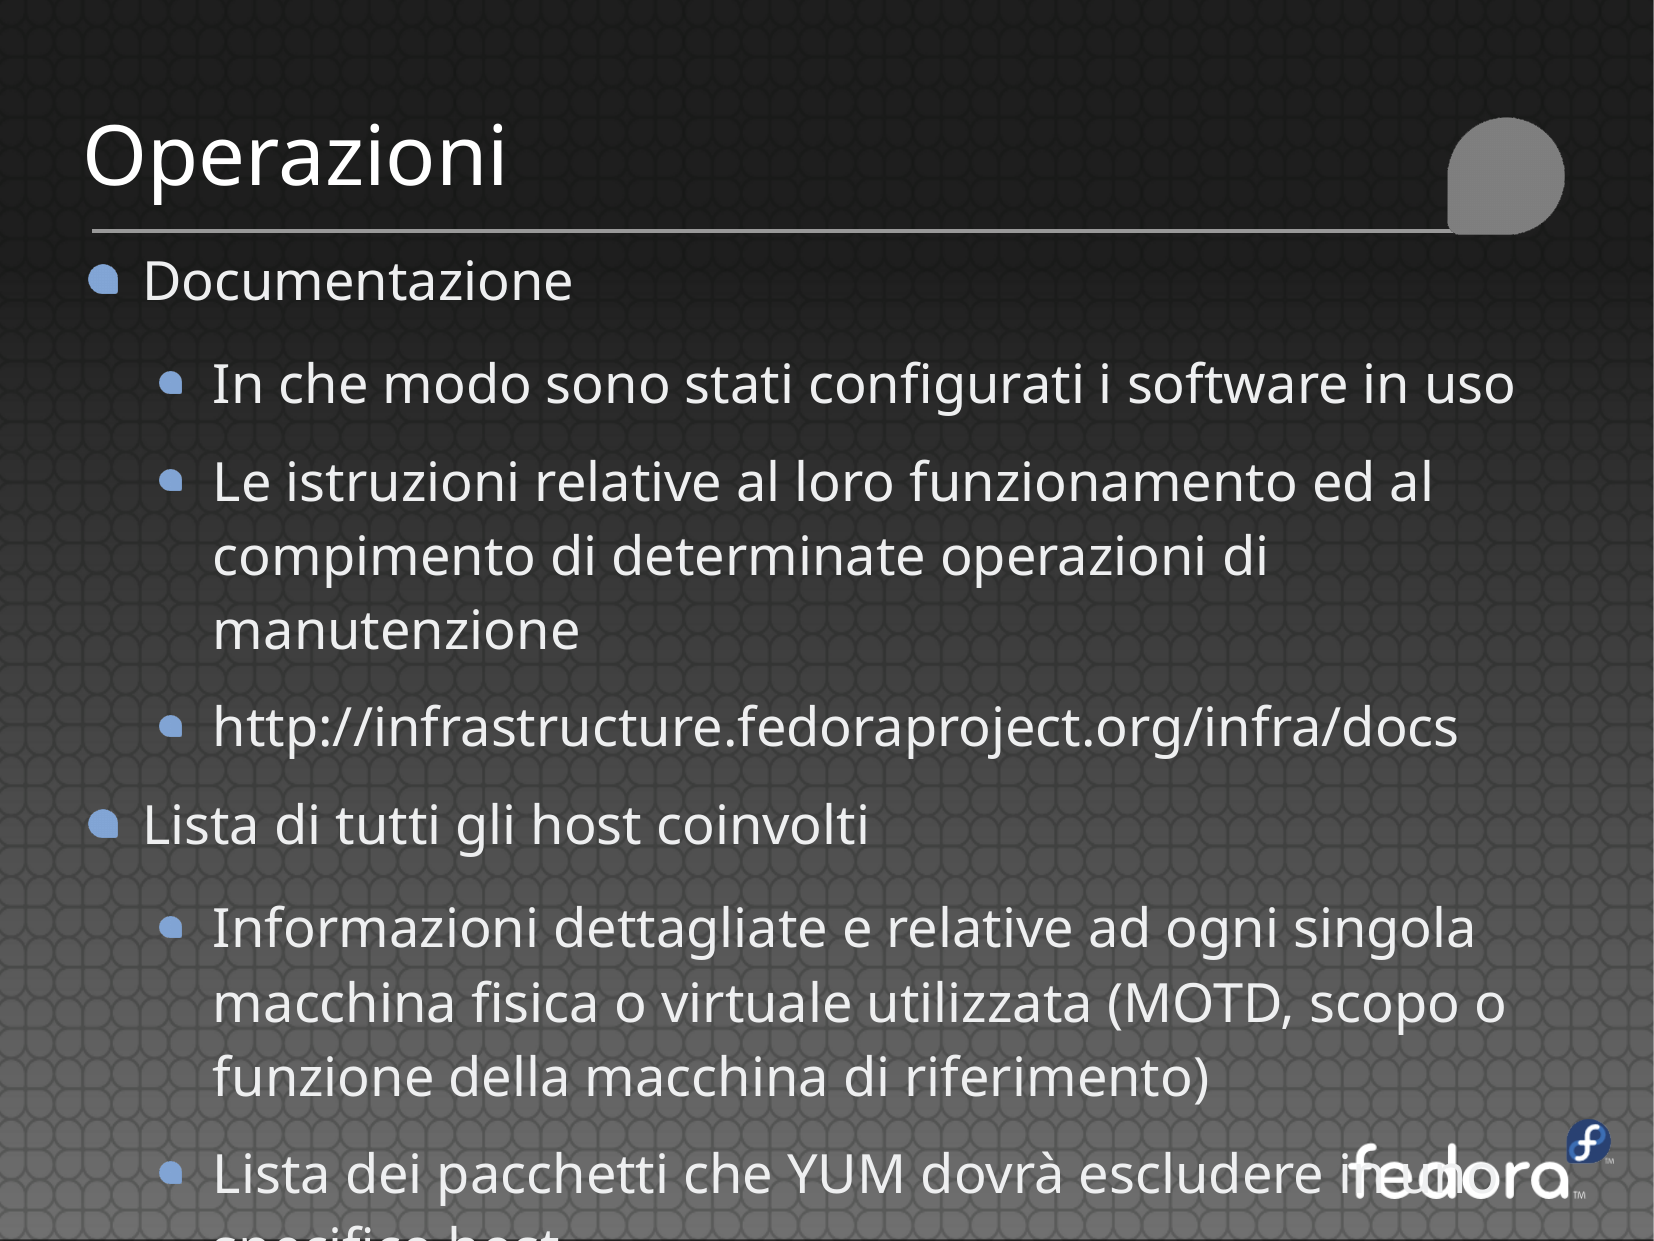

# Operazioni
Documentazione
In che modo sono stati configurati i software in uso
Le istruzioni relative al loro funzionamento ed al compimento di determinate operazioni di manutenzione
http://infrastructure.fedoraproject.org/infra/docs
Lista di tutti gli host coinvolti
Informazioni dettagliate e relative ad ogni singola macchina fisica o virtuale utilizzata (MOTD, scopo o funzione della macchina di riferimento)
Lista dei pacchetti che YUM dovrà escludere in uno specifico host
http://infrastructure.fedoraproject.org/infra/hosts/